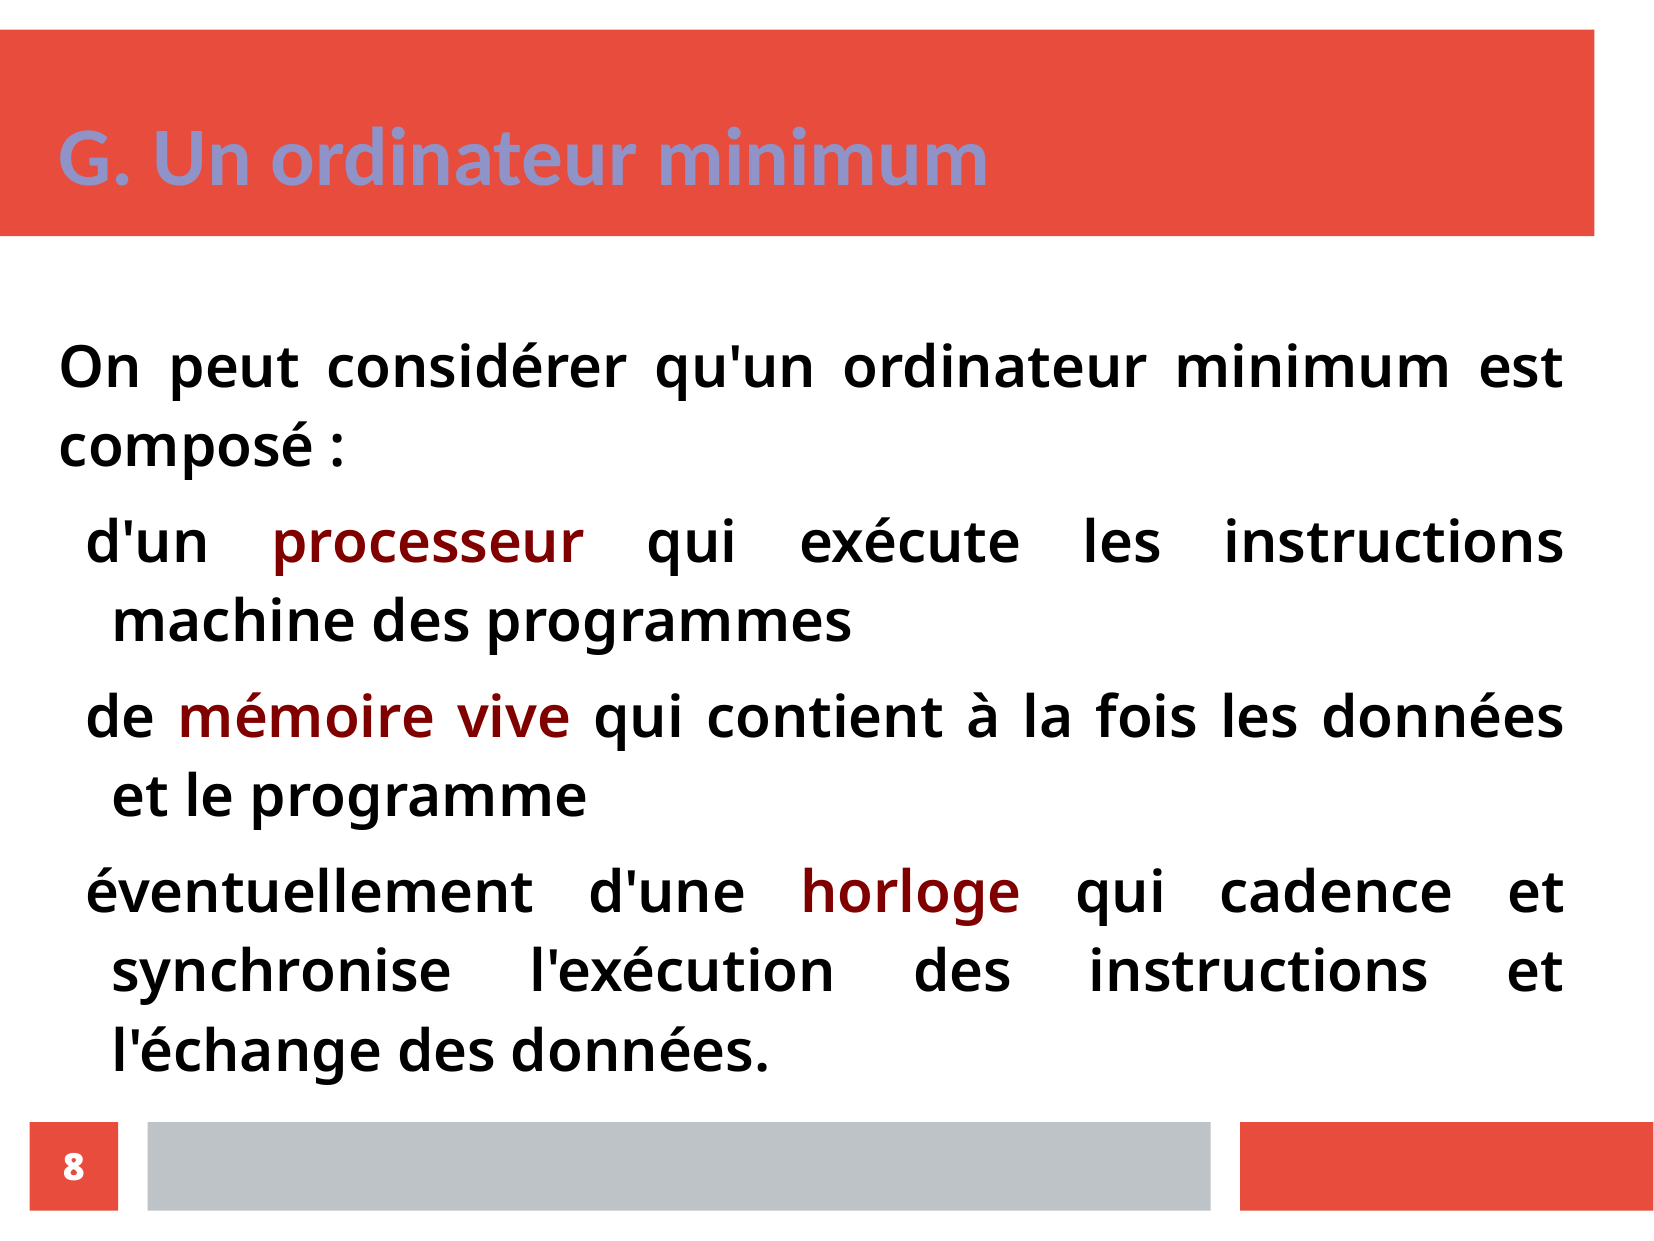

# G. Un ordinateur minimum
On peut considérer qu'un ordinateur minimum est composé :
d'un processeur qui exécute les instructions machine des programmes
de mémoire vive qui contient à la fois les données et le programme
éventuellement d'une horloge qui cadence et synchronise l'exécution des instructions et l'échange des données.
8